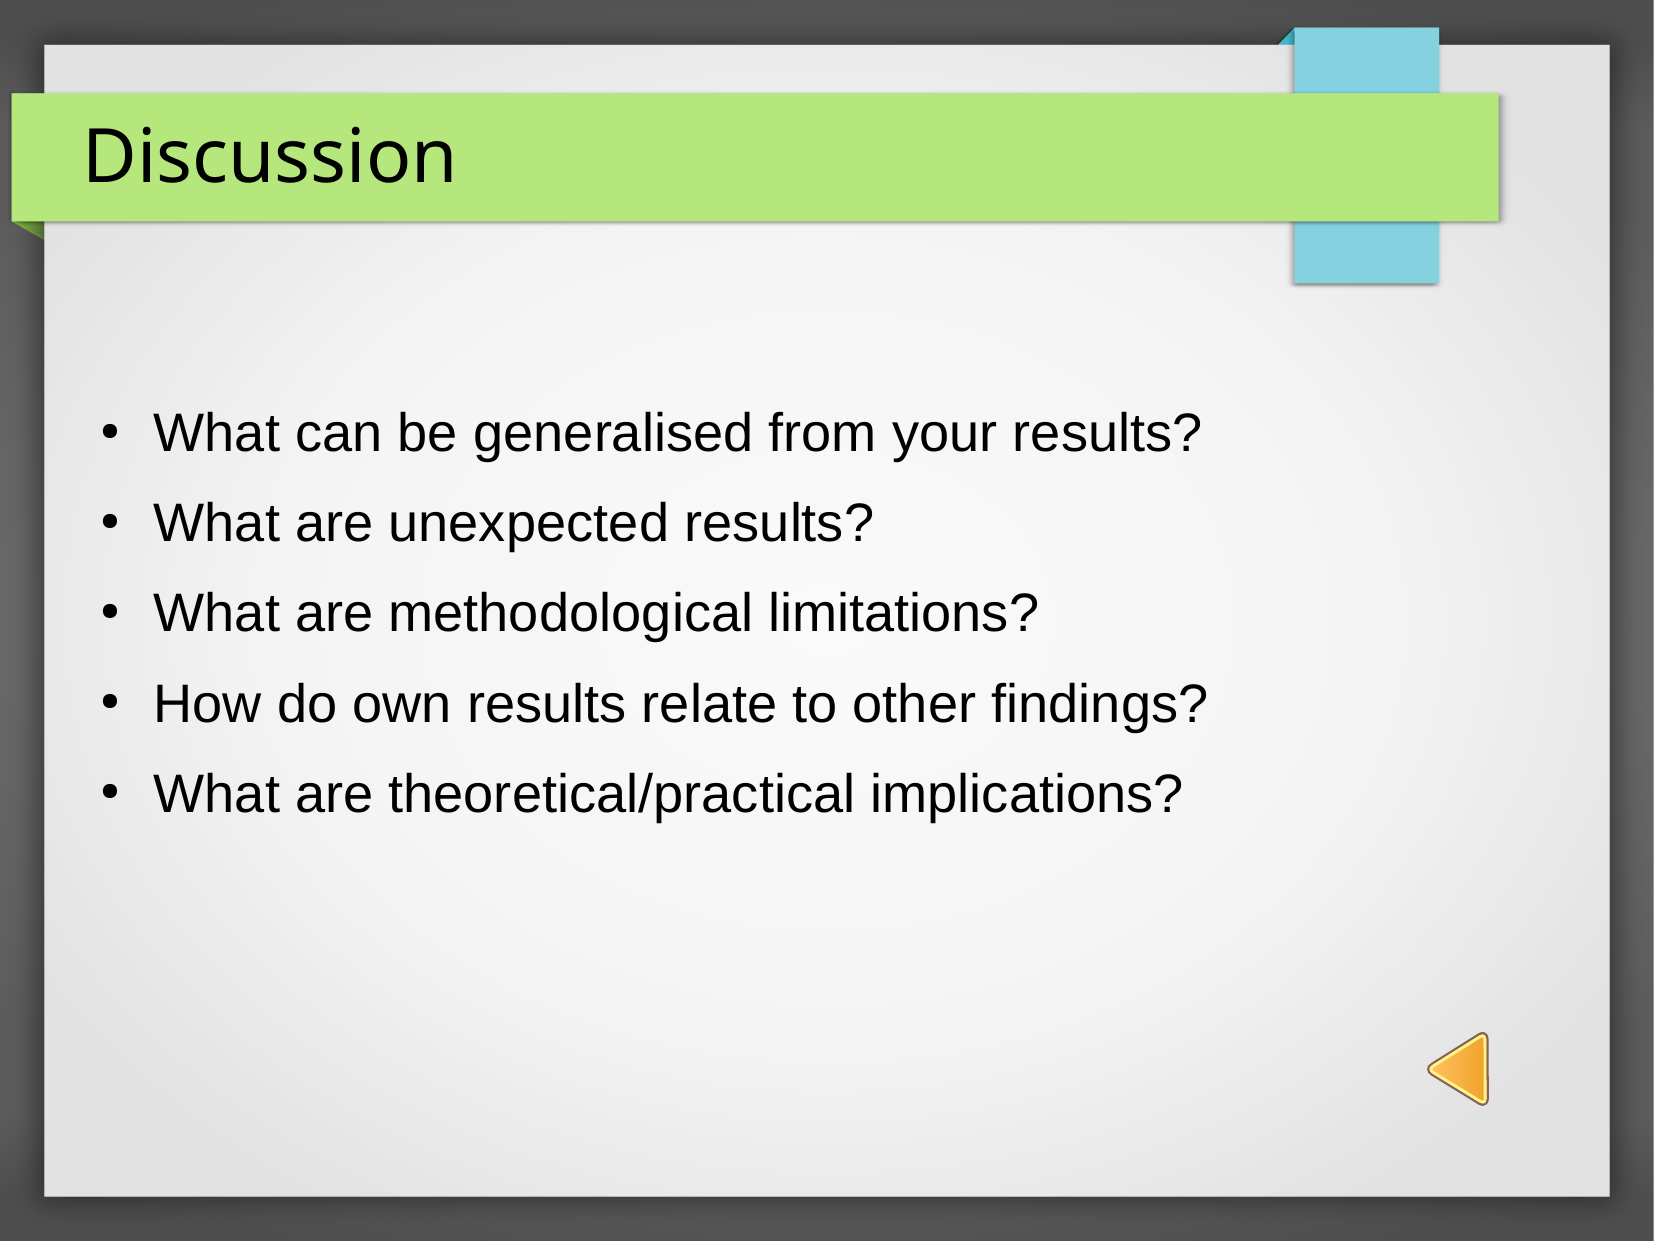

# Discussion
What can be generalised from your results?
What are unexpected results?
What are methodological limitations?
How do own results relate to other findings?
What are theoretical/practical implications?